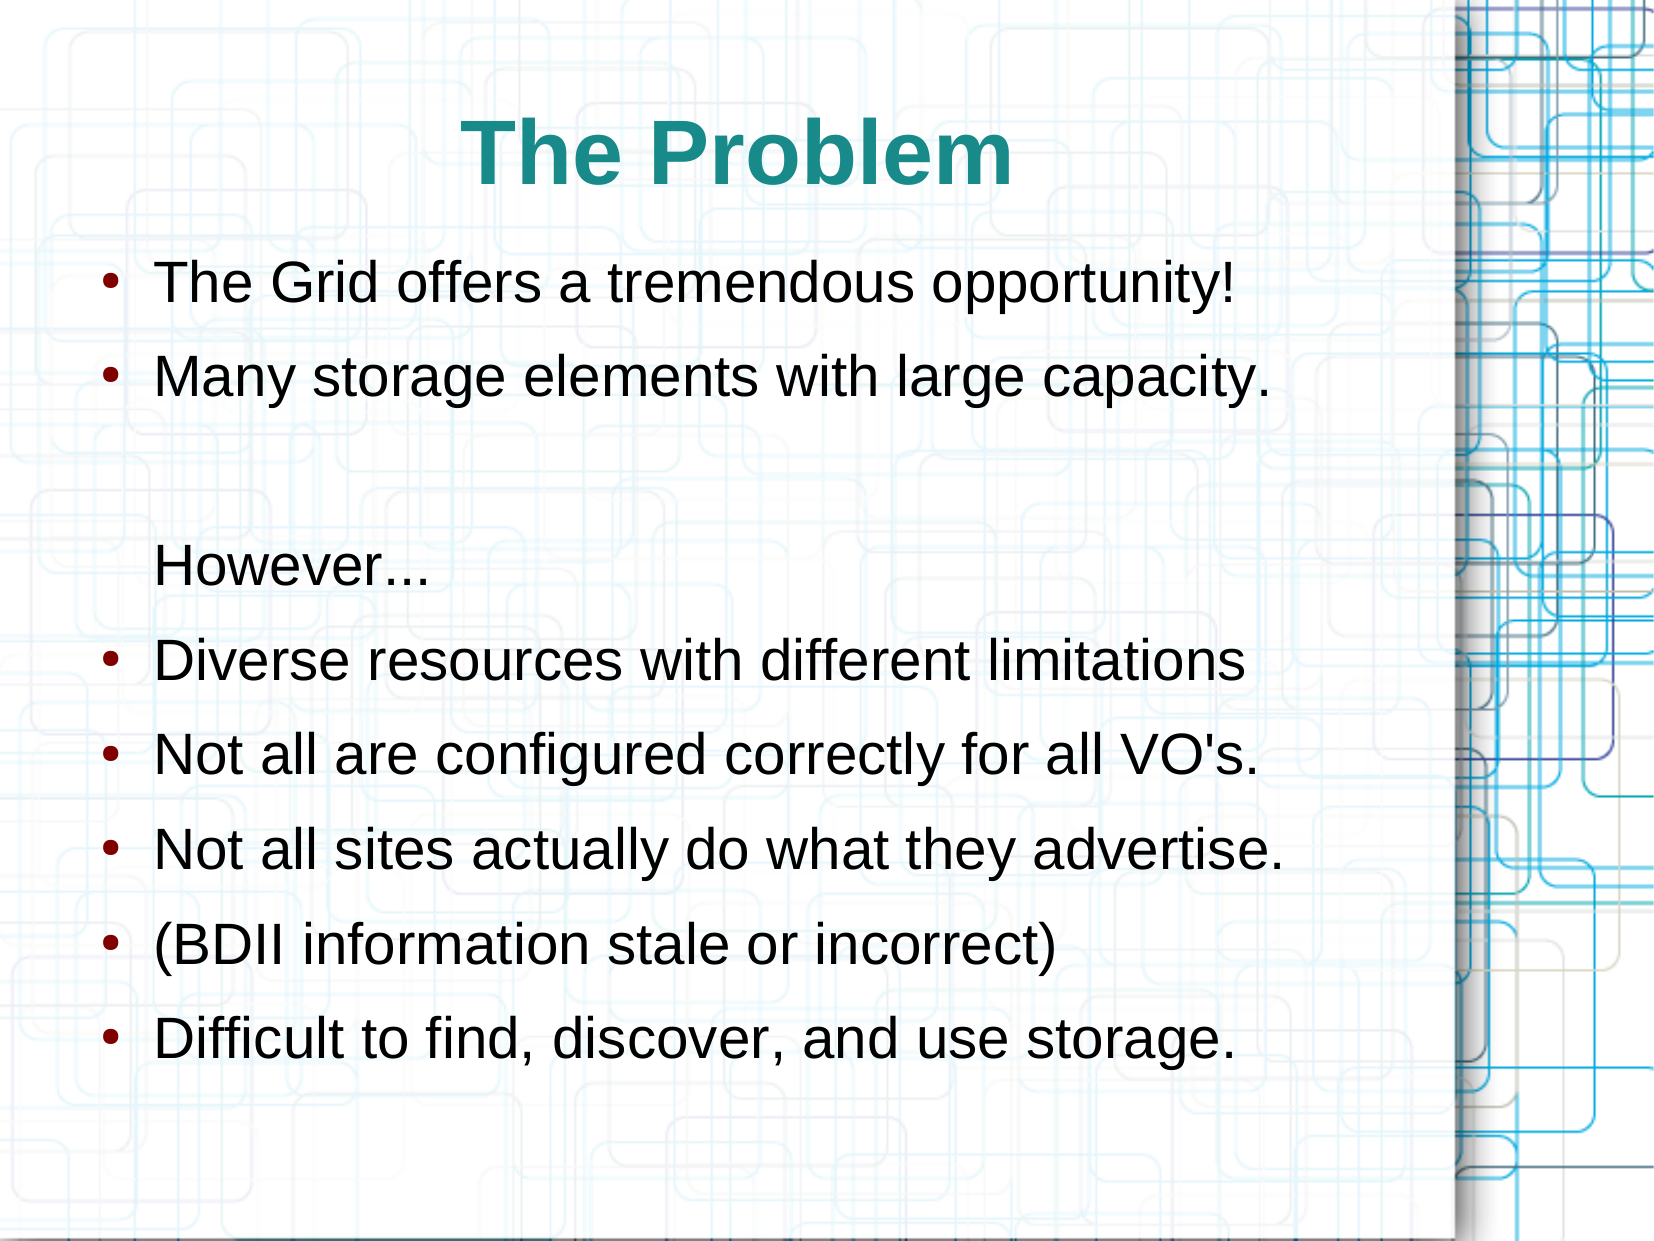

# The Problem
The Grid offers a tremendous opportunity!
Many storage elements with large capacity.
However...
Diverse resources with different limitations
Not all are configured correctly for all VO's.
Not all sites actually do what they advertise.
(BDII information stale or incorrect)
Difficult to find, discover, and use storage.